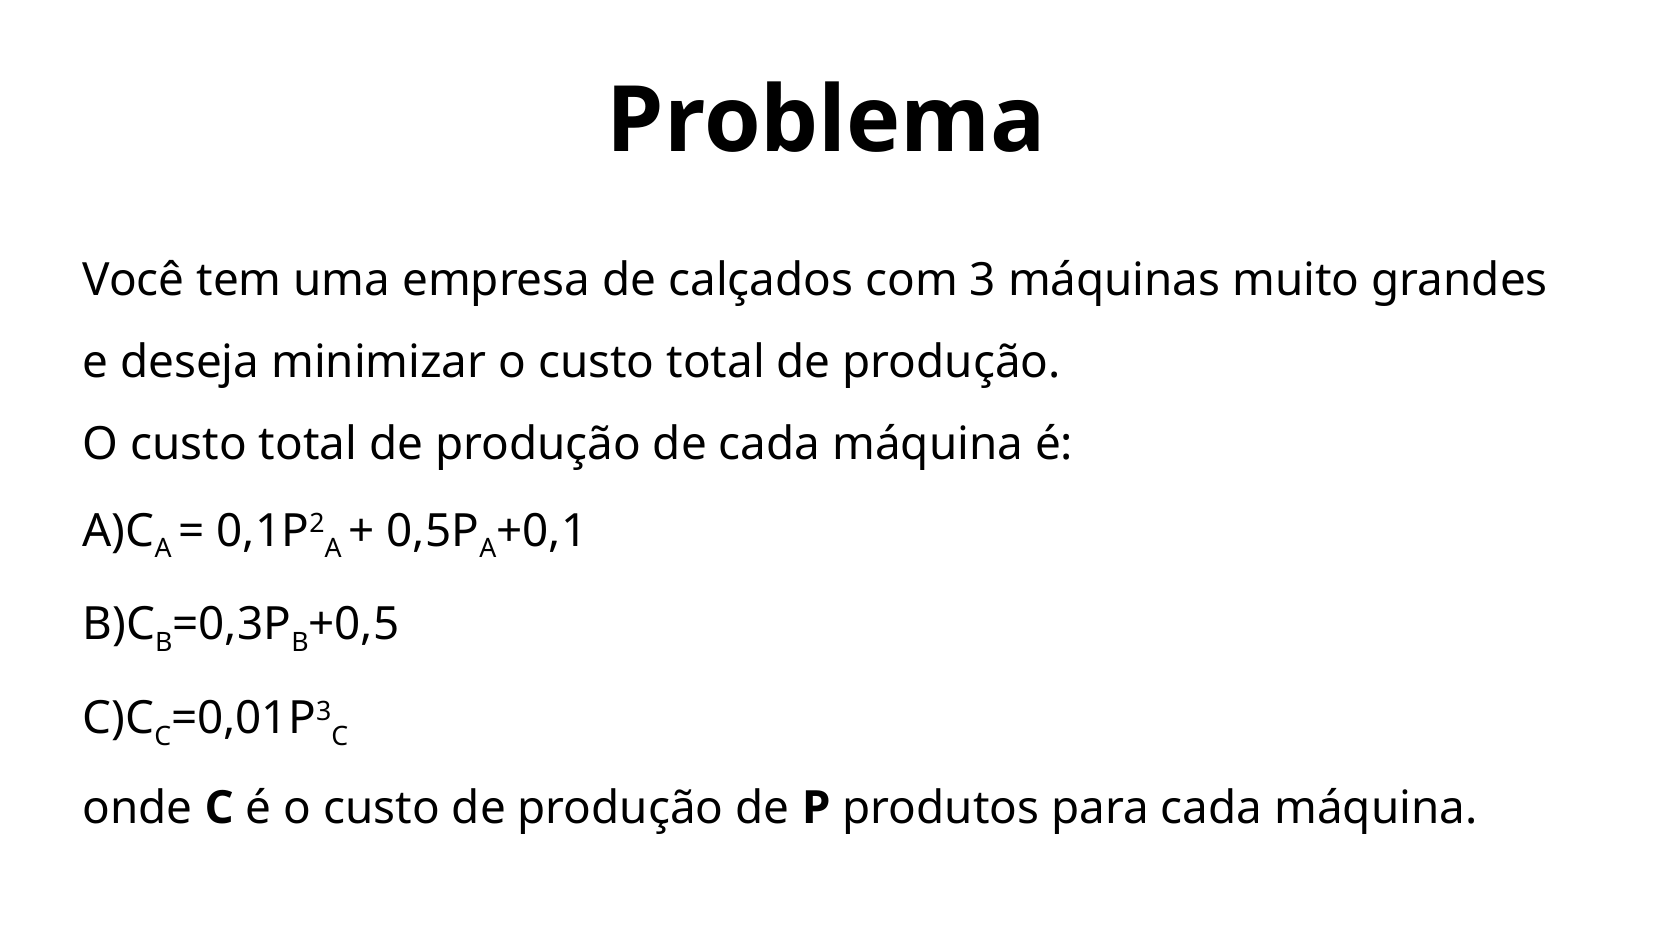

Problema
Você tem uma empresa de calçados com 3 máquinas muito grandes e deseja minimizar o custo total de produção.
O custo total de produção de cada máquina é:
CA = 0,1P2A + 0,5PA+0,1
CB=0,3PB+0,5
CC=0,01P3C​
onde C é o custo de produção de P produtos para cada máquina.